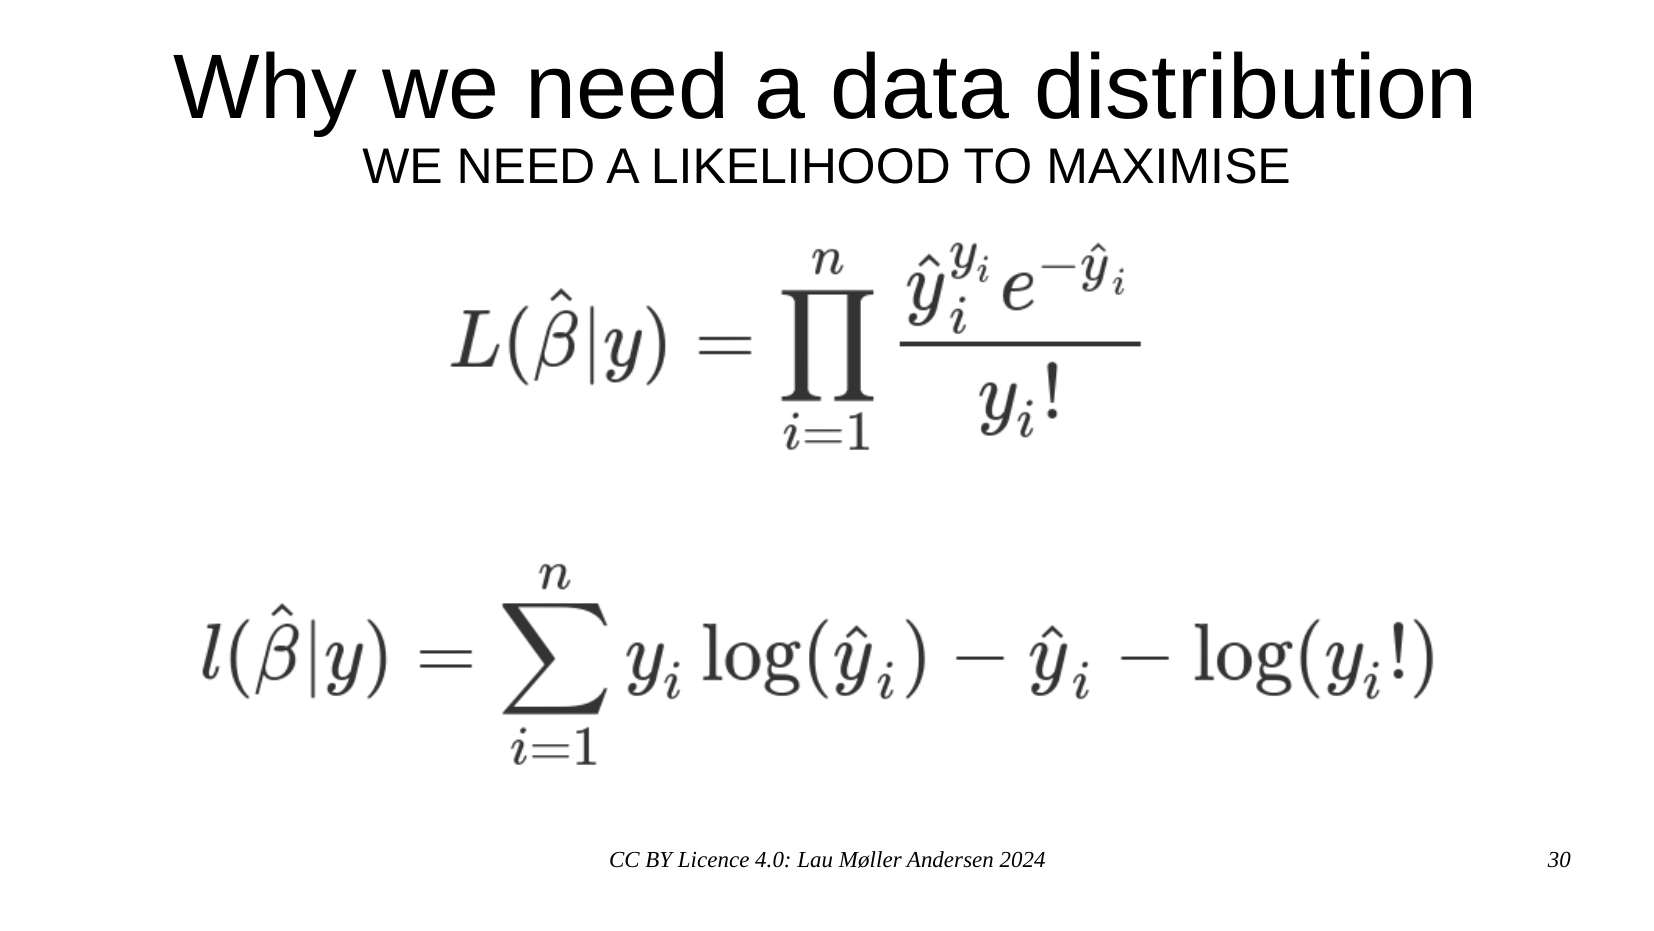

# Why we need a data distribution WE NEED A LIKELIHOOD TO MAXIMISE
CC BY Licence 4.0: Lau Møller Andersen 2024
30